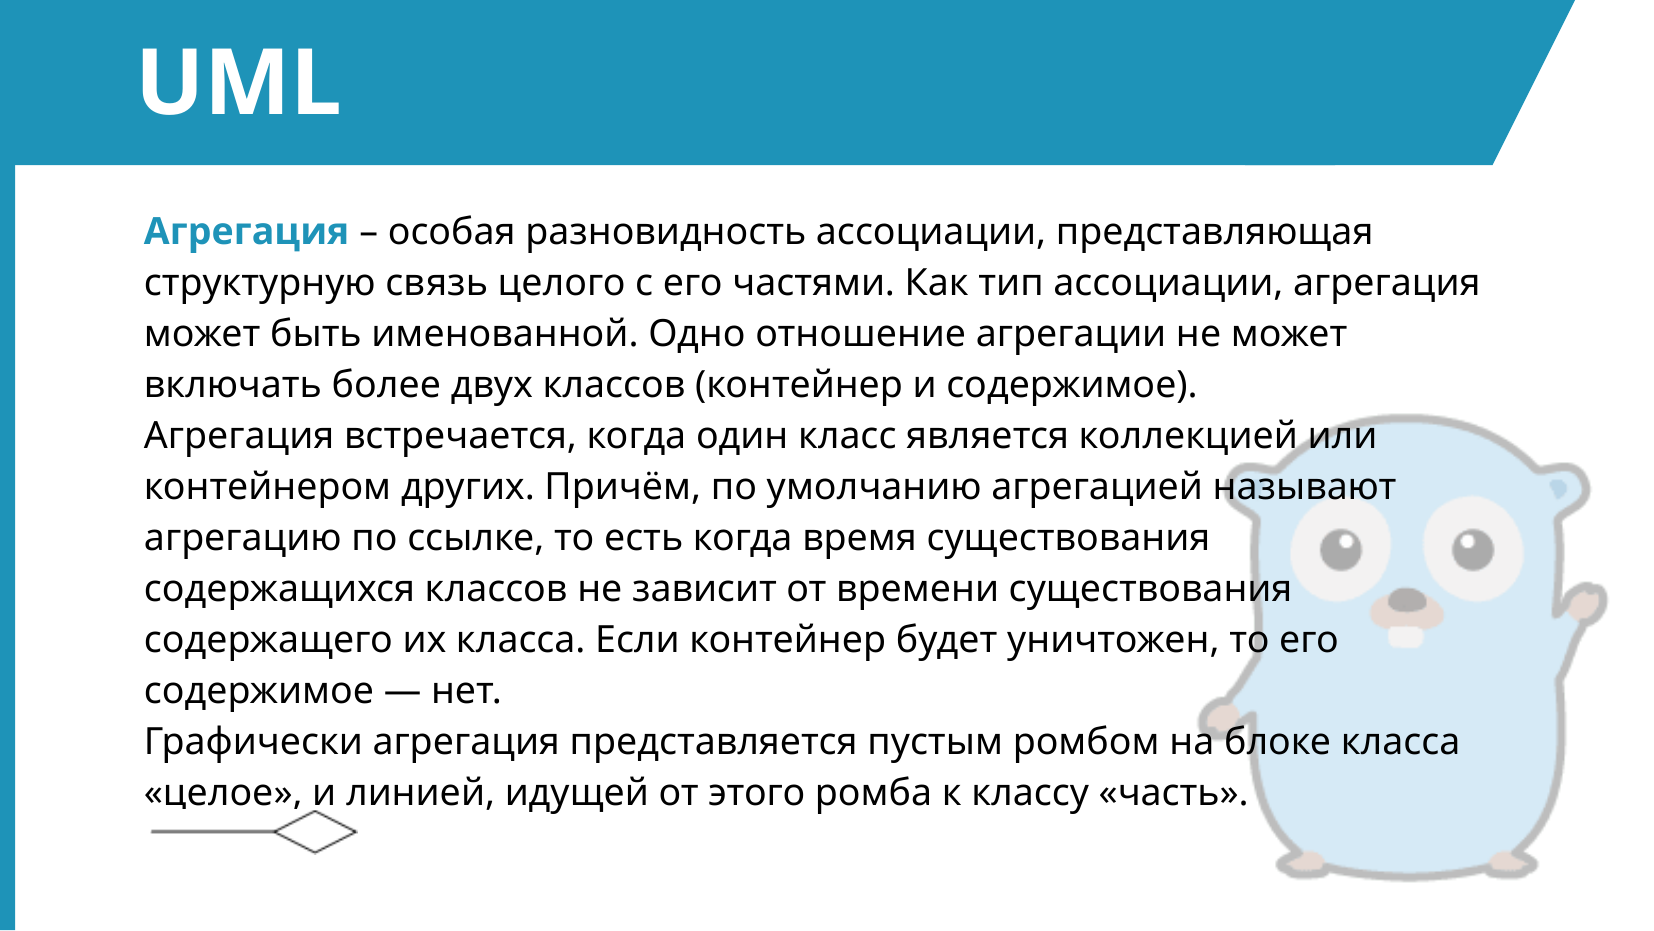

# UML
Агрегация – особая разновидность ассоциации, представляющая структурную связь целого с его частями. Как тип ассоциации, агрегация может быть именованной. Одно отношение агрегации не может включать более двух классов (контейнер и содержимое).
Агрегация встречается, когда один класс является коллекцией или контейнером других. Причём, по умолчанию агрегацией называют агрегацию по ссылке, то есть когда время существования содержащихся классов не зависит от времени существования содержащего их класса. Если контейнер будет уничтожен, то его содержимое — нет.
Графически агрегация представляется пустым ромбом на блоке класса «целое», и линией, идущей от этого ромба к классу «часть».